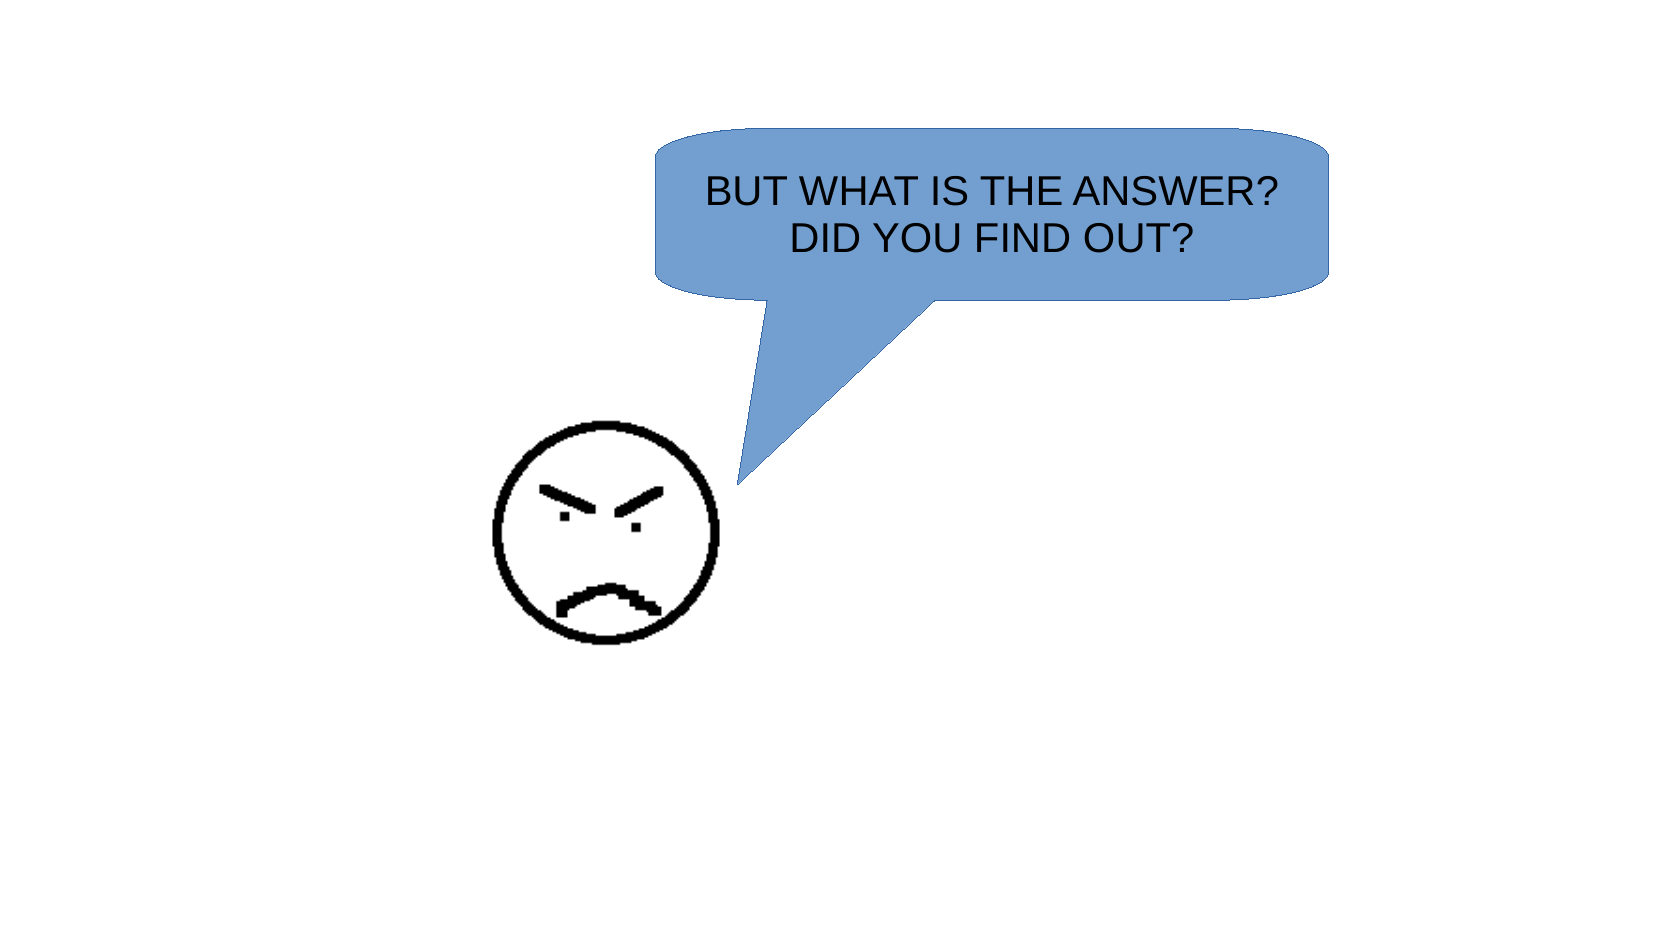

BUT WHAT IS THE ANSWER? DID YOU FIND OUT?